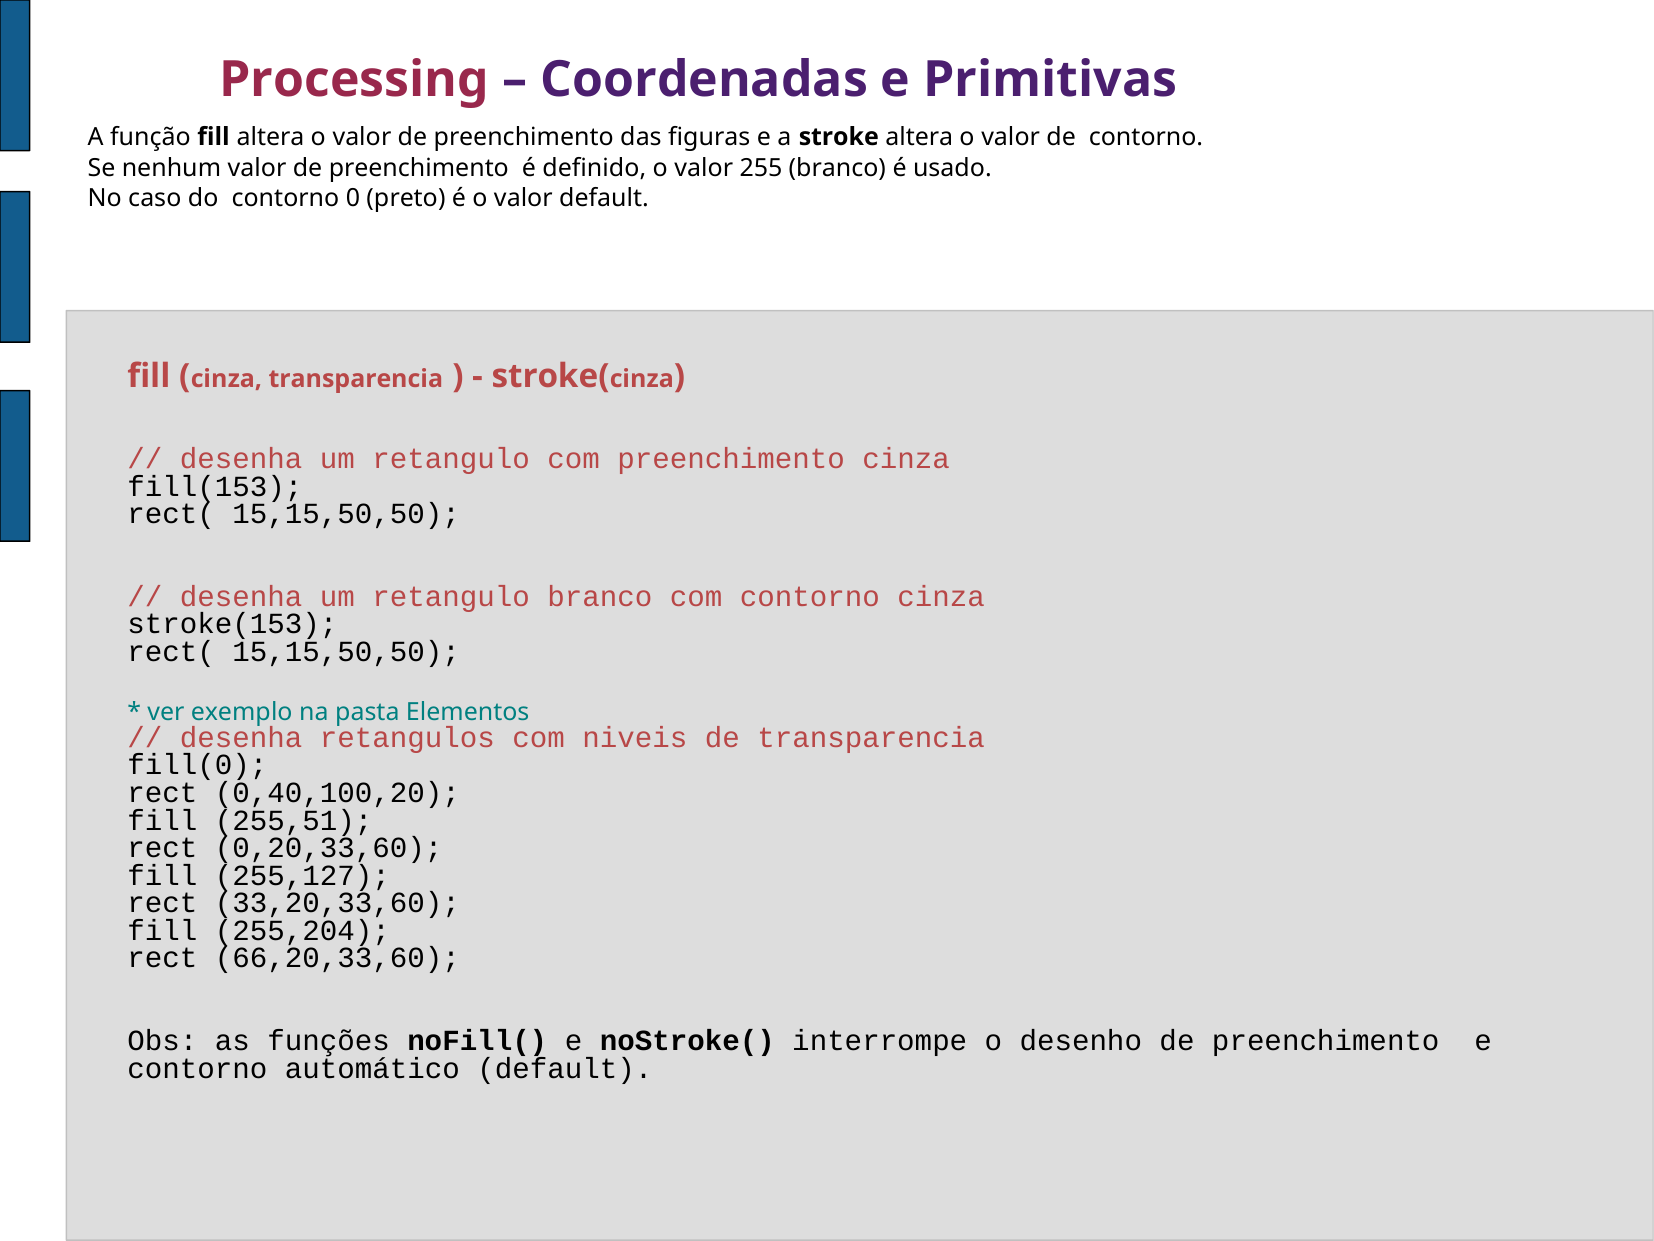

Processing – Coordenadas e Primitivas
A função fill altera o valor de preenchimento das figuras e a stroke altera o valor de contorno.
Se nenhum valor de preenchimento é definido, o valor 255 (branco) é usado.
No caso do contorno 0 (preto) é o valor default.
fill (cinza, transparencia ) - stroke(cinza)
// desenha um retangulo com preenchimento cinza
fill(153);
rect( 15,15,50,50);
// desenha um retangulo branco com contorno cinza
stroke(153);
rect( 15,15,50,50);
* ver exemplo na pasta Elementos
// desenha retangulos com niveis de transparencia
fill(0);
rect (0,40,100,20);
fill (255,51);
rect (0,20,33,60);
fill (255,127);
rect (33,20,33,60);
fill (255,204);
rect (66,20,33,60);
Obs: as funções noFill() e noStroke() interrompe o desenho de preenchimento e
contorno automático (default).